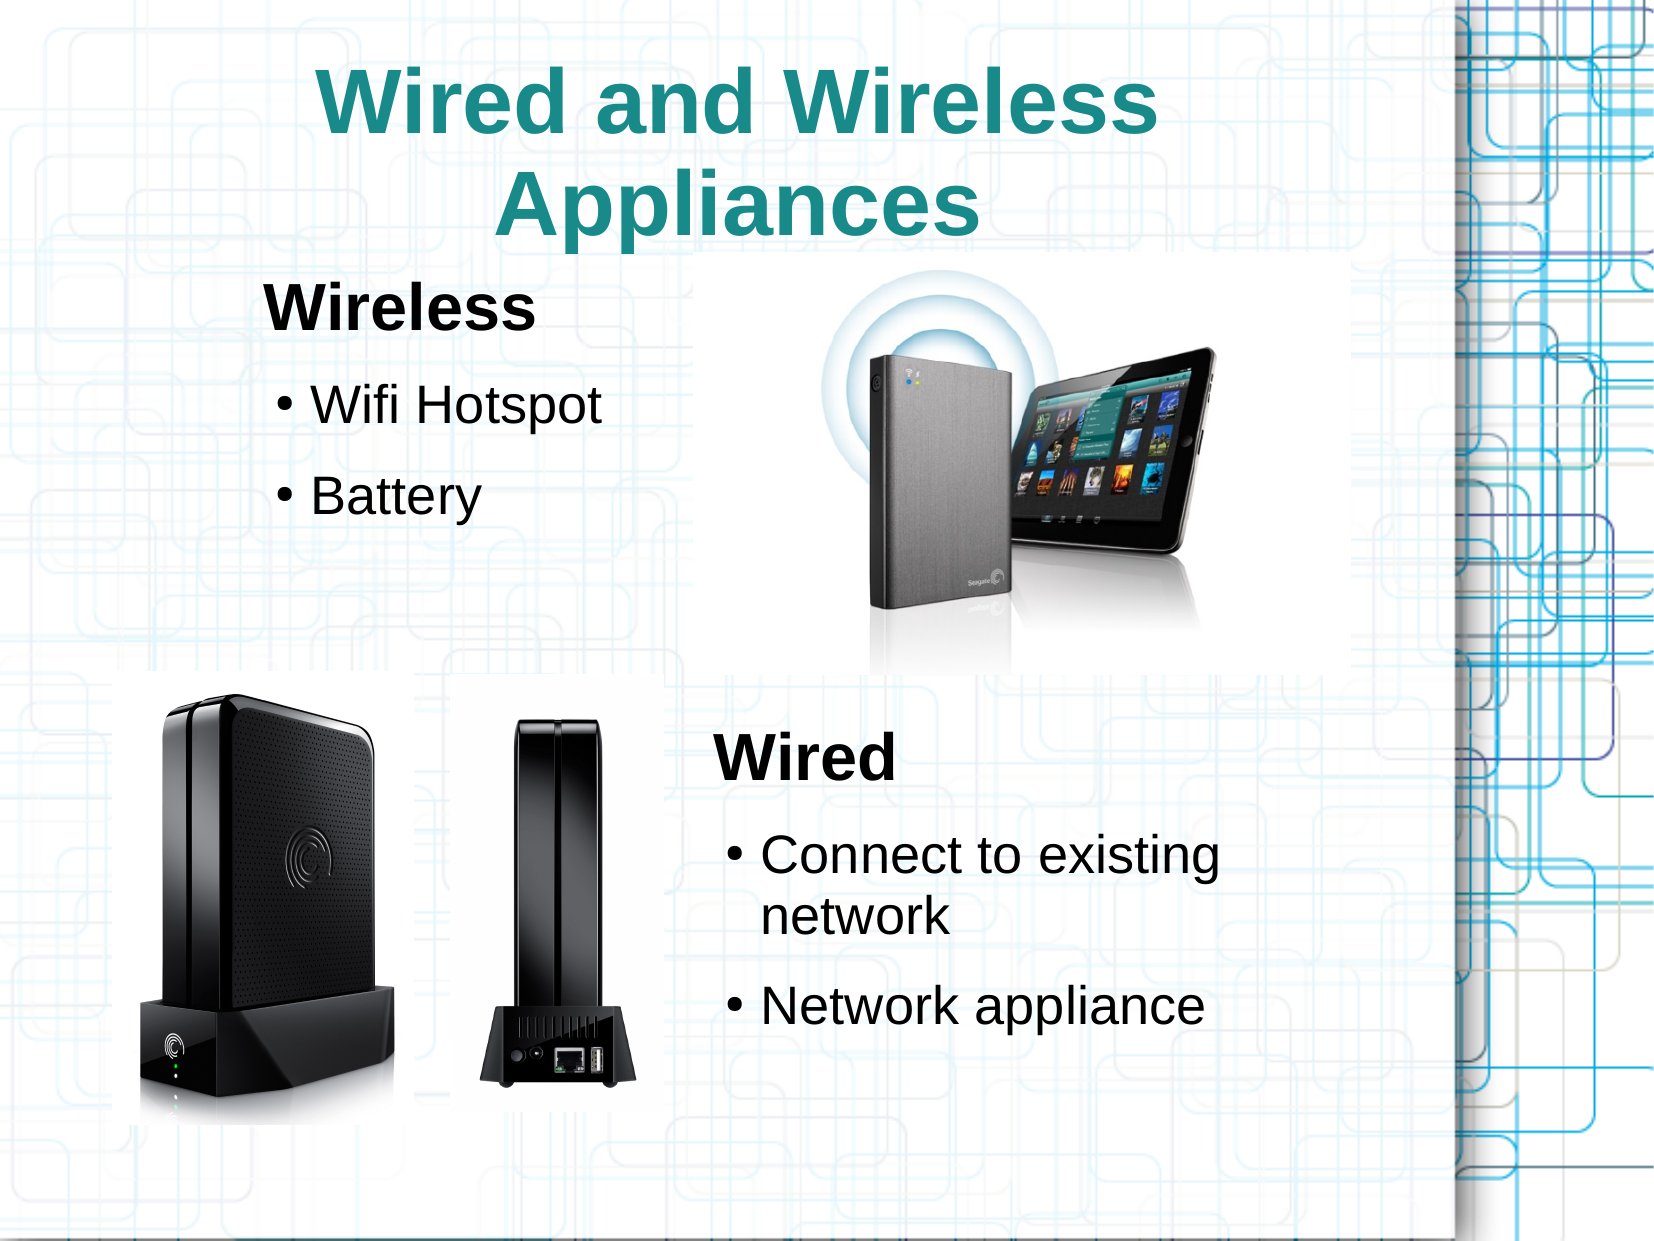

# Wired and Wireless Appliances
Wireless
Wifi Hotspot
Battery
Wired
Connect to existing network
Network appliance